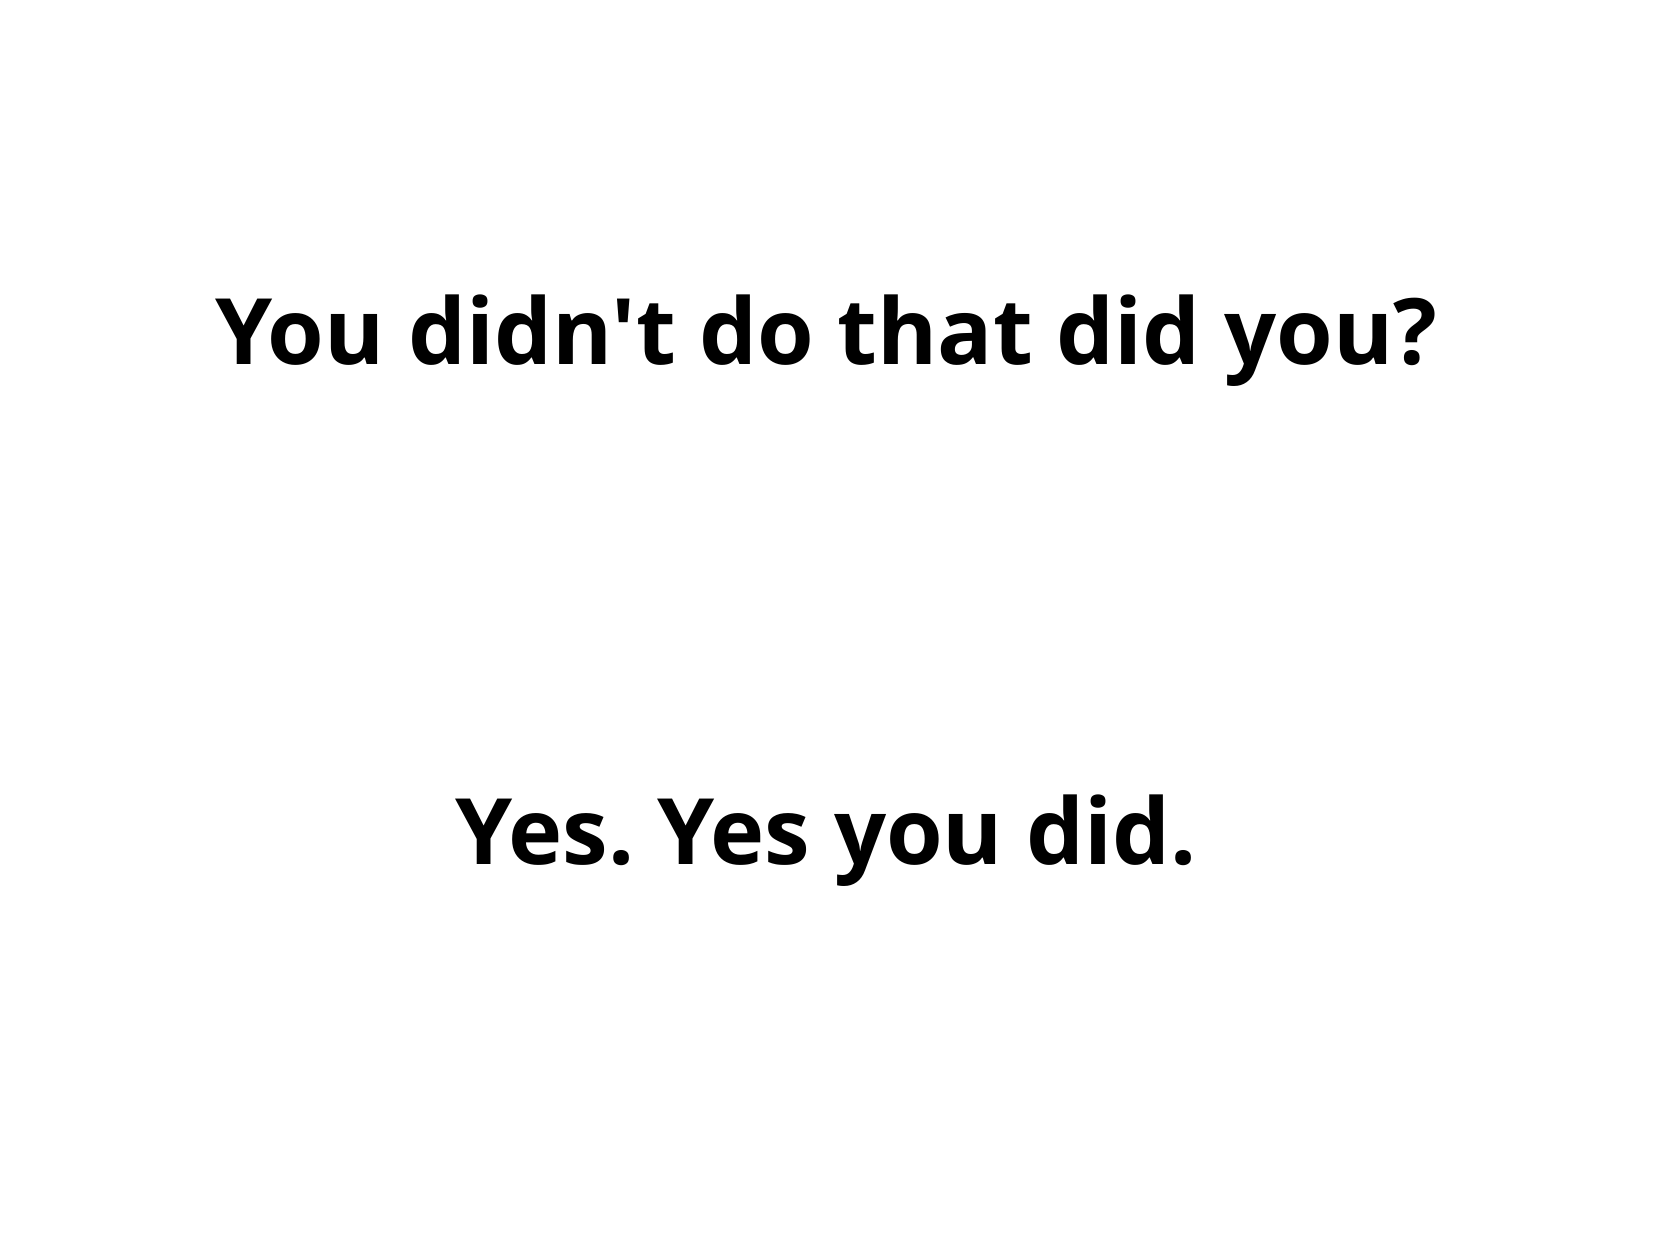

# You didn't do that did you?
Yes. Yes you did.